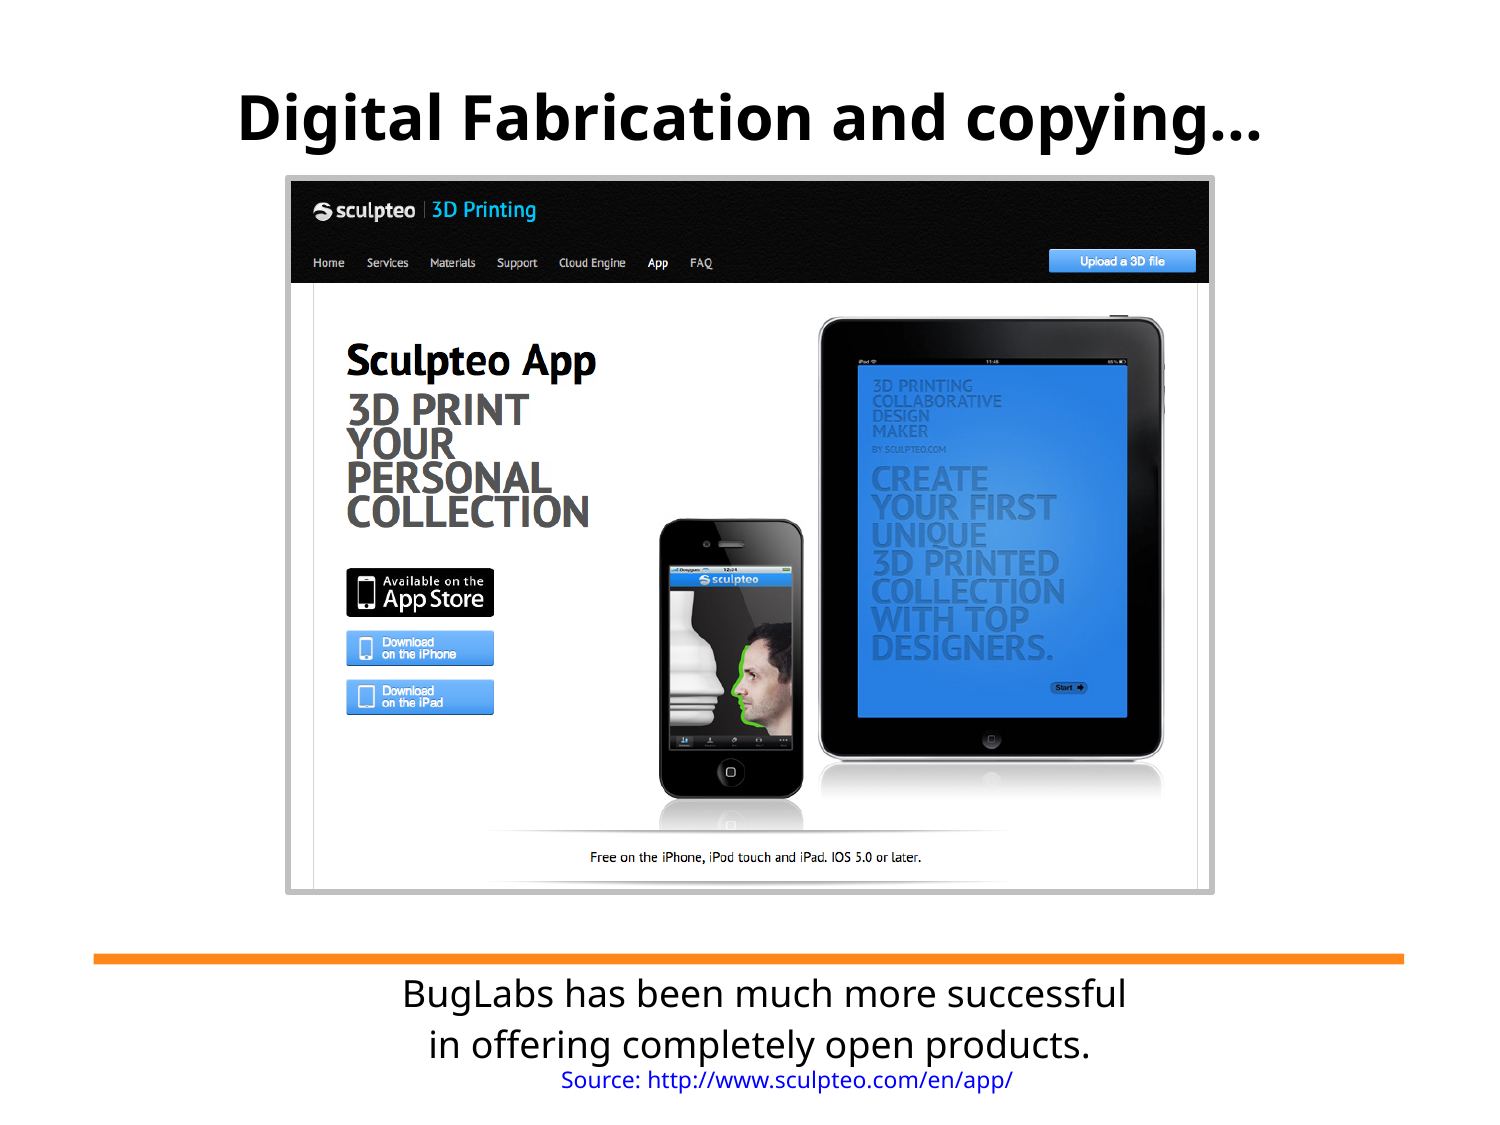

# Digital Fabrication and copying...
BugLabs has been much more successful in offering completely open products.
Source: http://www.sculpteo.com/en/app/